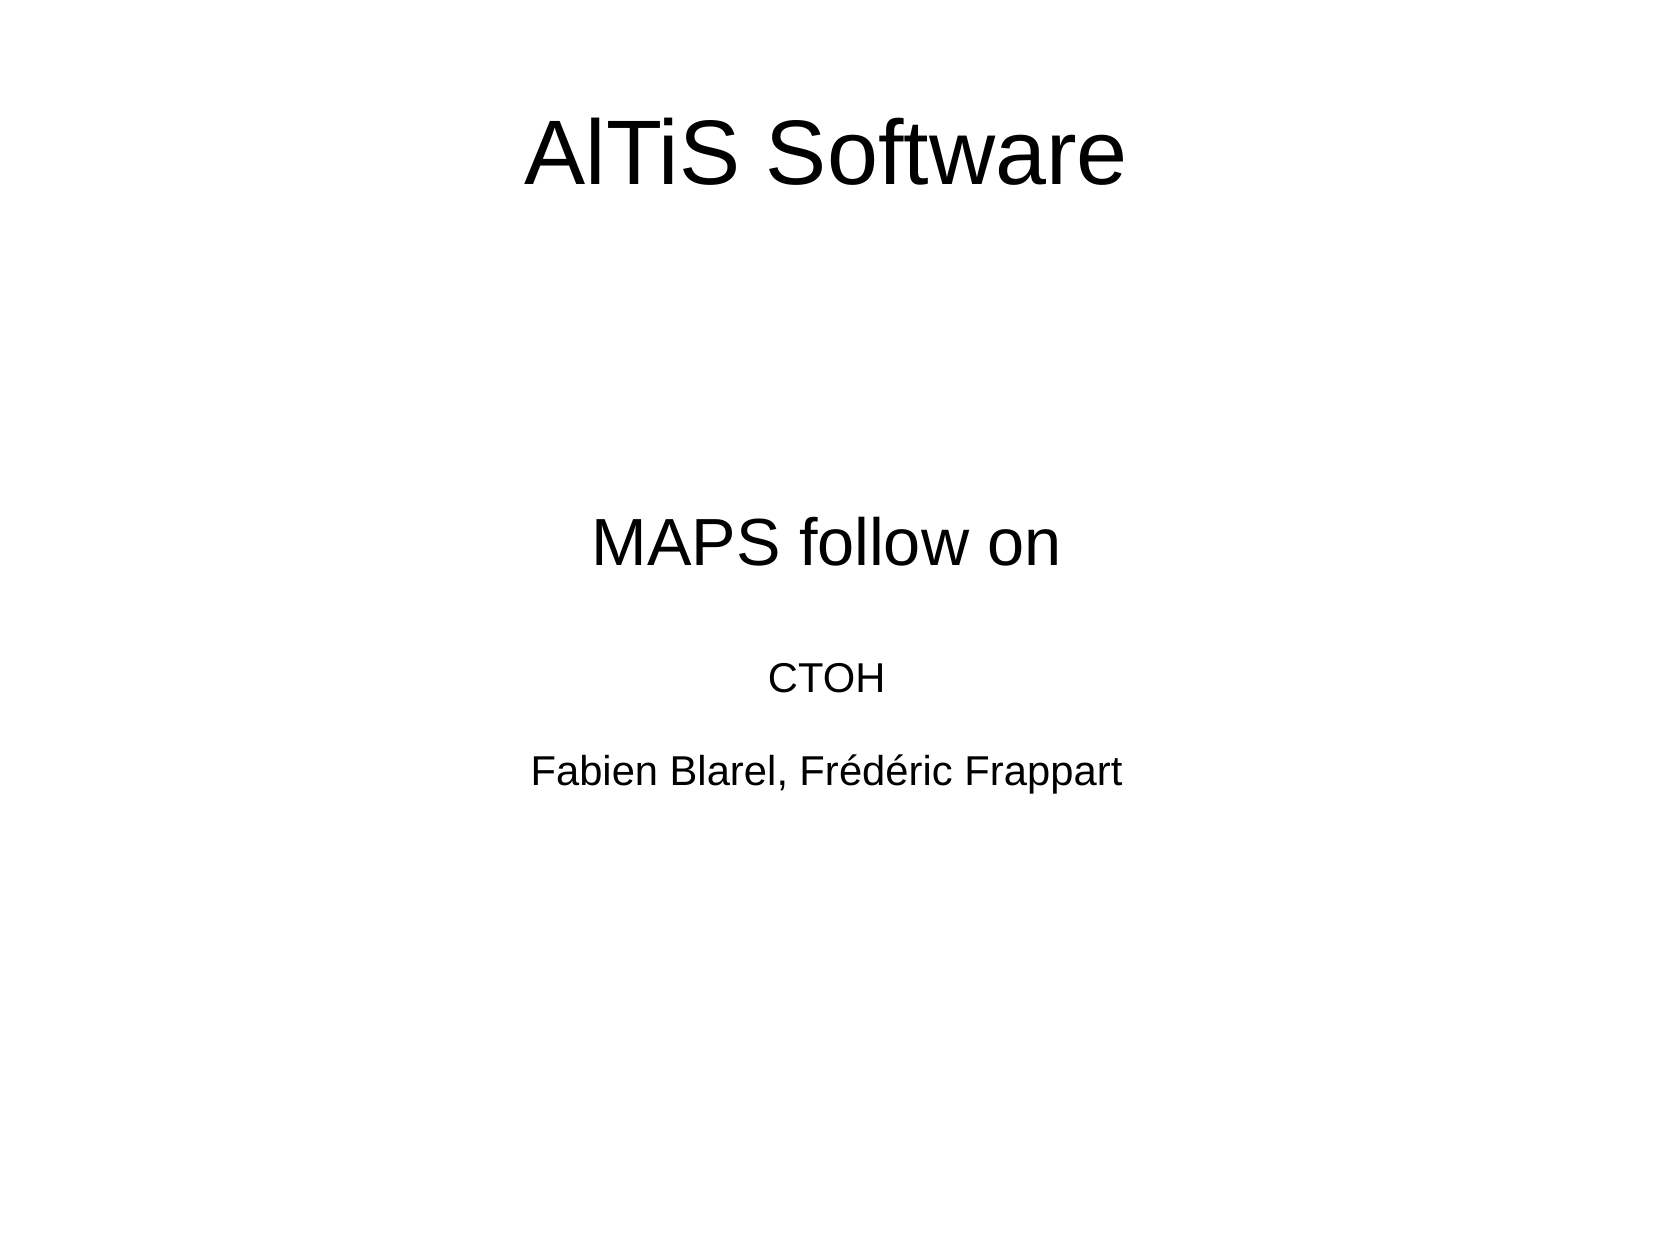

# AlTiS Software
MAPS follow on
CTOH
Fabien Blarel, Frédéric Frappart